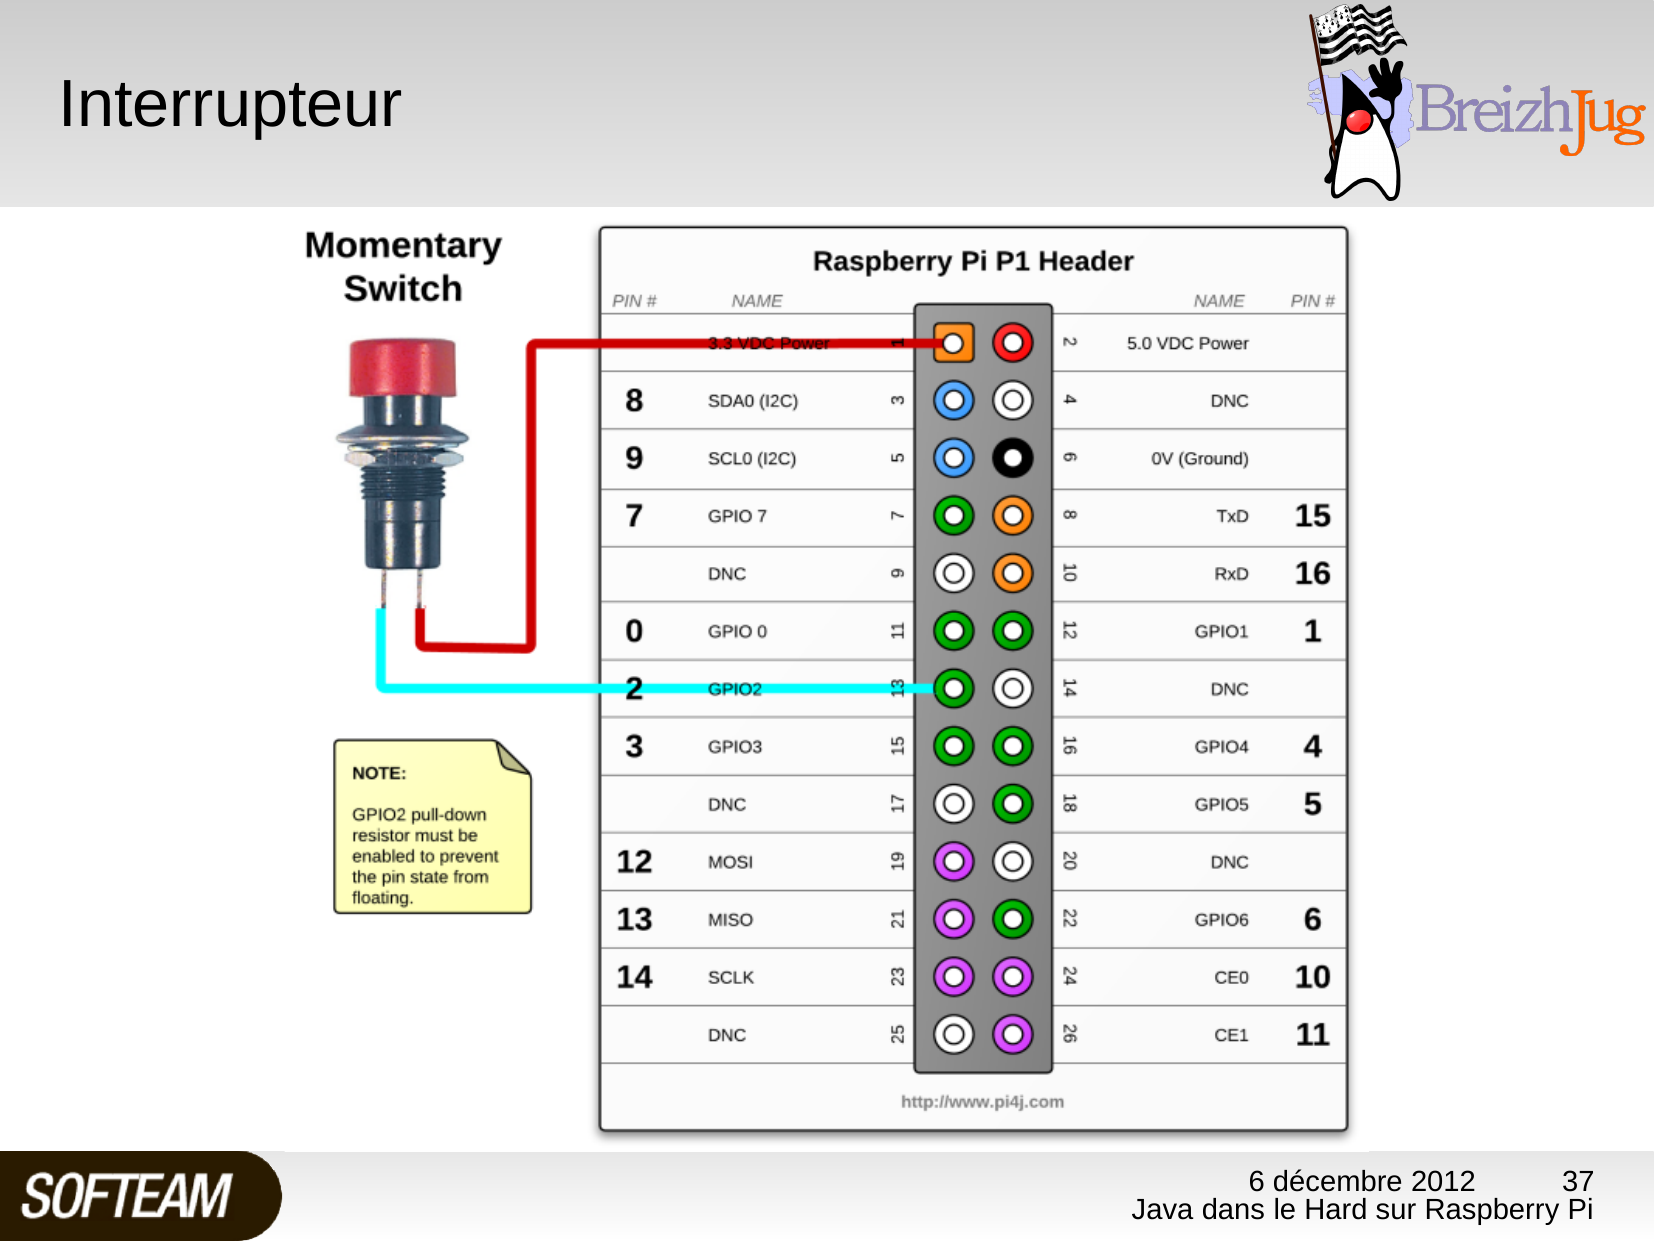

# Interrupteur
14 septembre 2012
37
Beaglebone - JugSummerCamp 2012